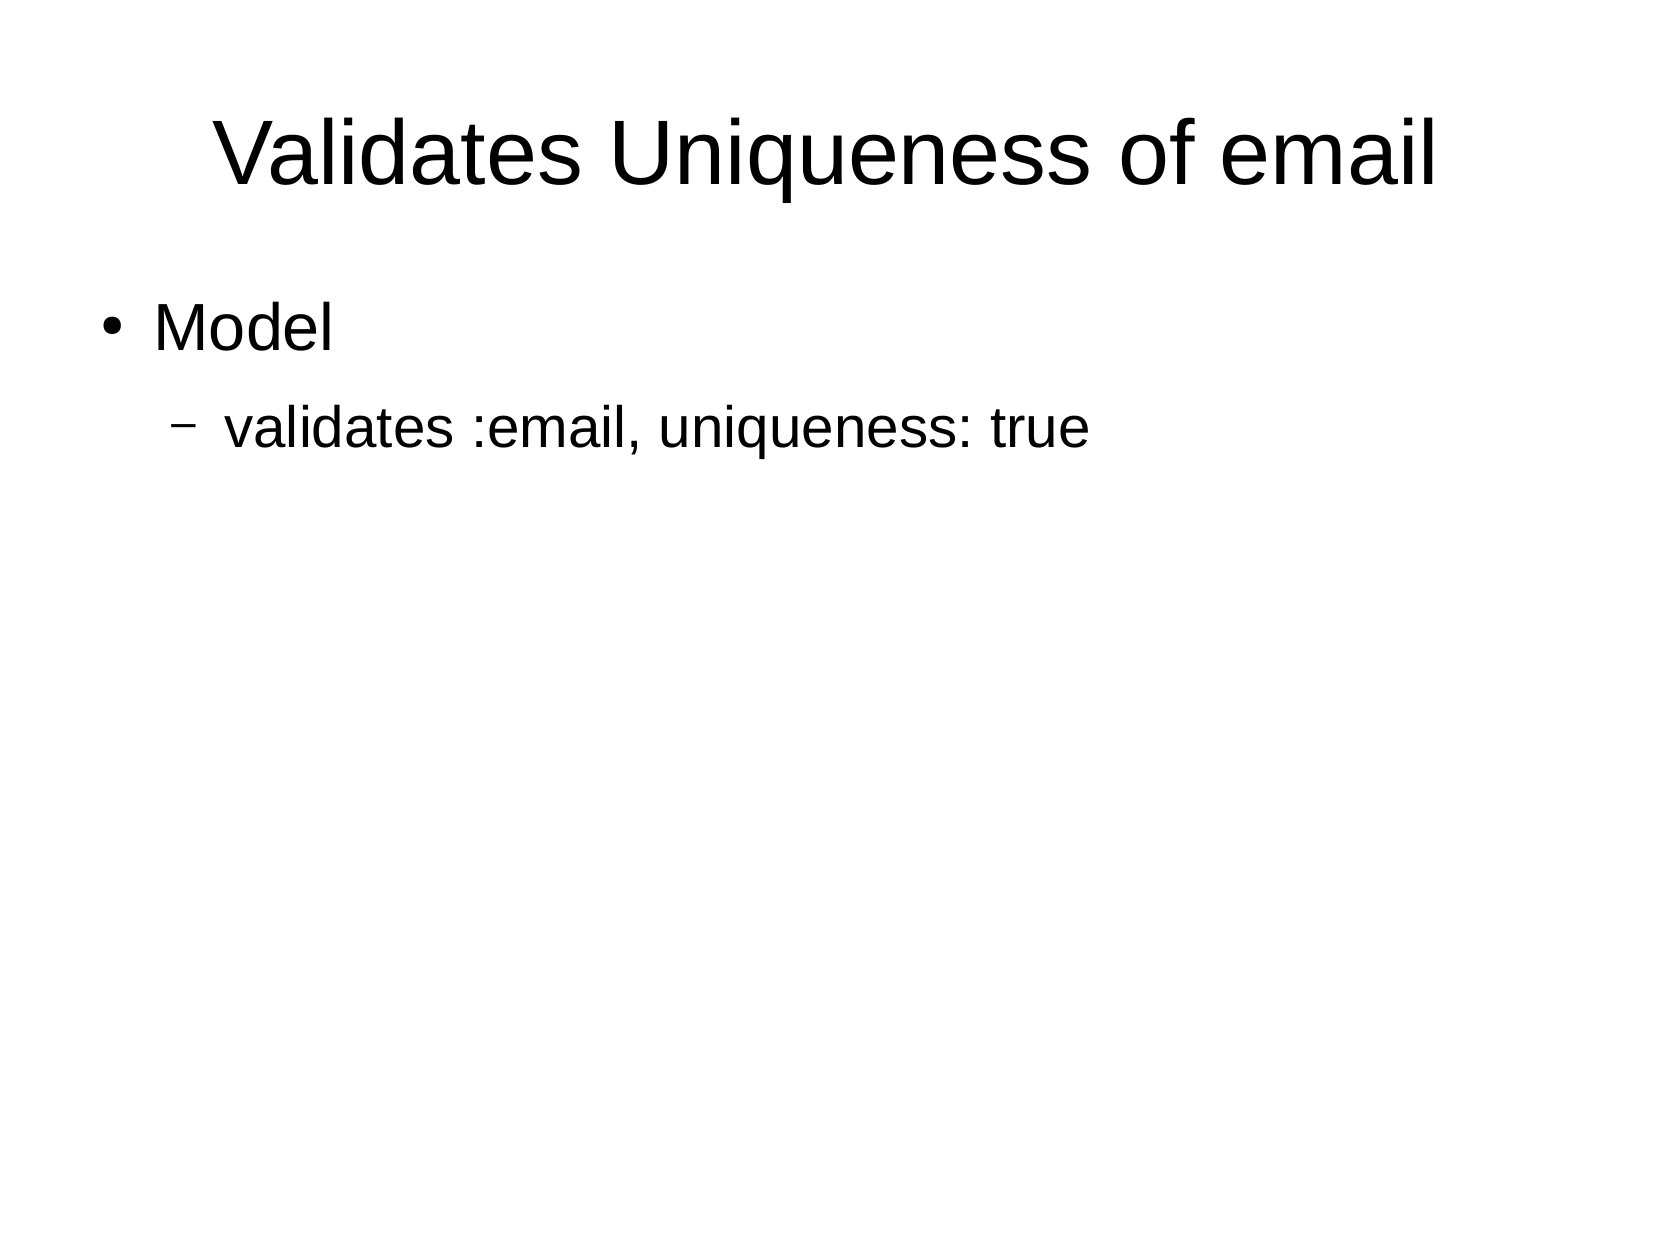

# Validates Uniqueness of email
Model
validates :email, uniqueness: true